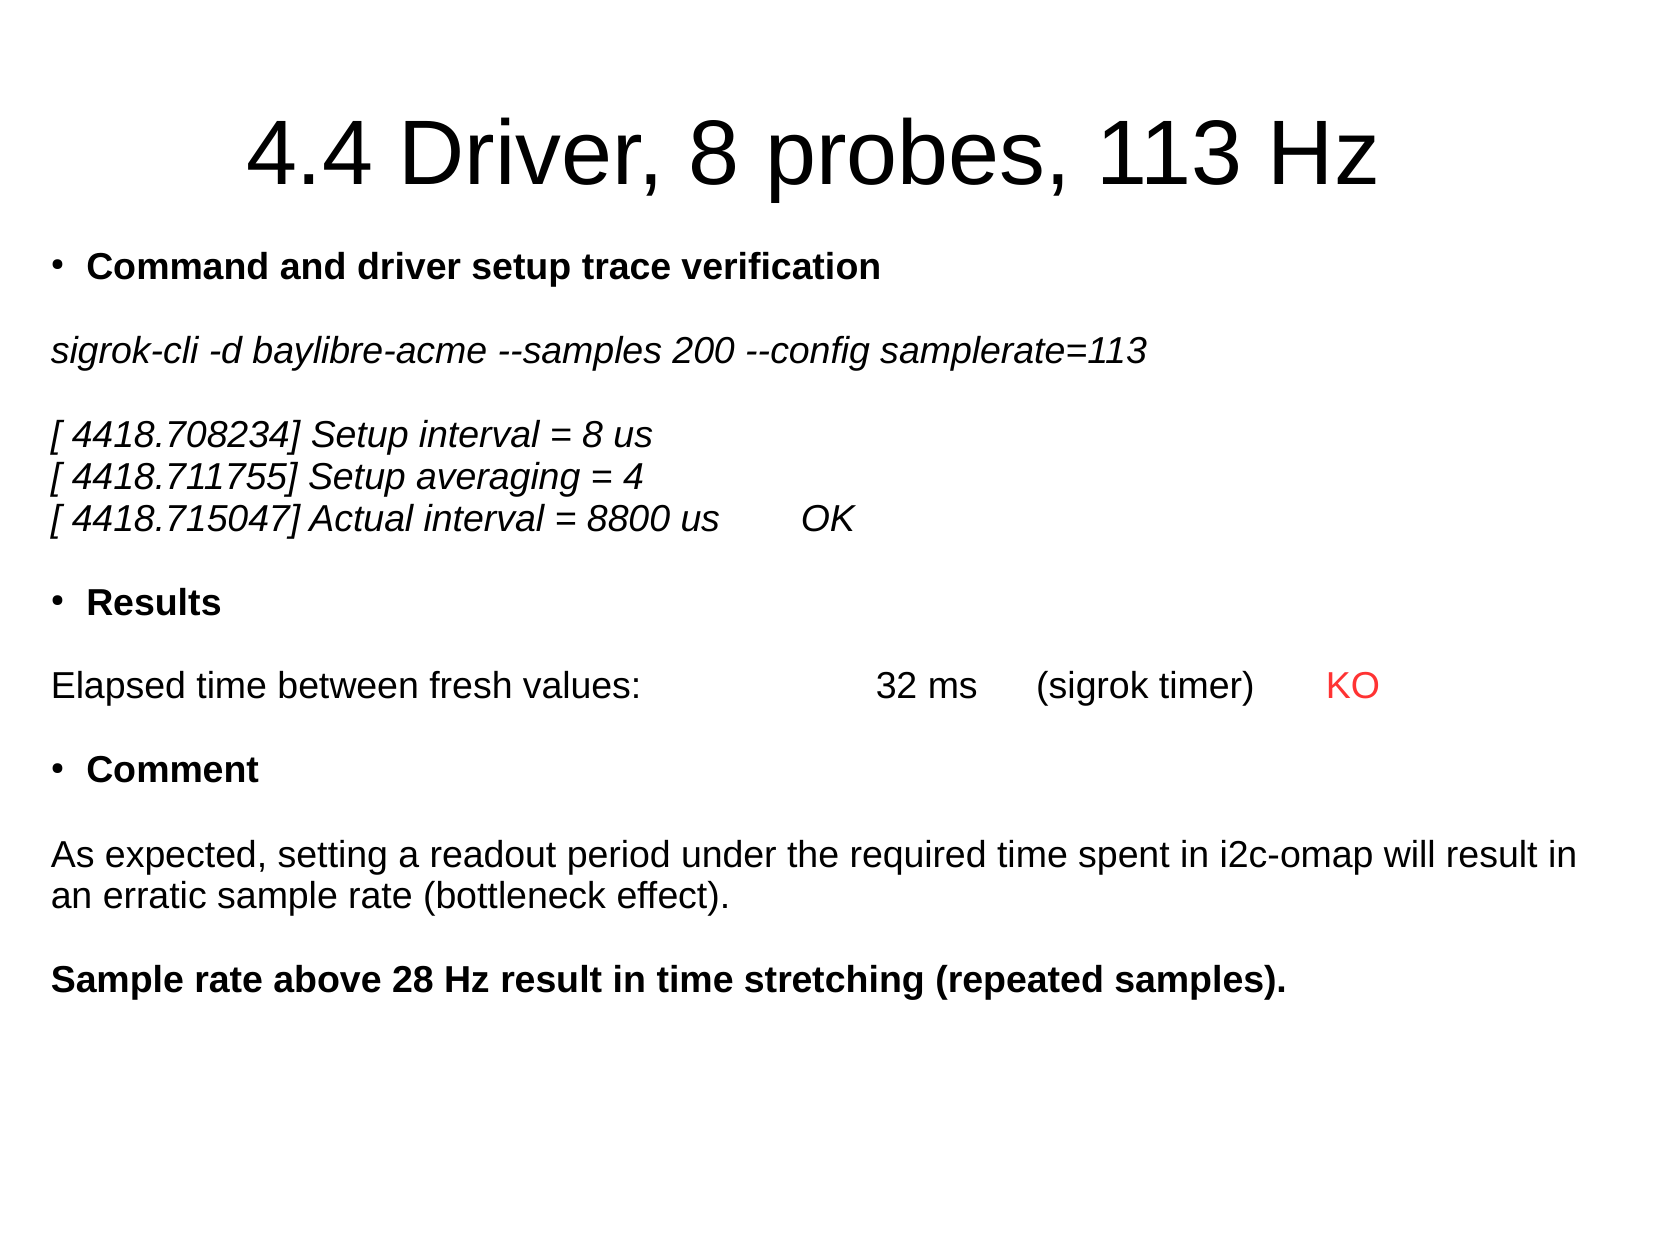

# 4.4 Driver, 8 probes, 113 Hz
Command and driver setup trace verification
sigrok-cli -d baylibre-acme --samples 200 --config samplerate=113
[ 4418.708234] Setup interval = 8 us
[ 4418.711755] Setup averaging = 4
[ 4418.715047] Actual interval = 8800 us		OK
Results
Elapsed time between fresh values:				32 ms	 (sigrok timer)	KO
Comment
As expected, setting a readout period under the required time spent in i2c-omap will result in an erratic sample rate (bottleneck effect).
Sample rate above 28 Hz result in time stretching (repeated samples).